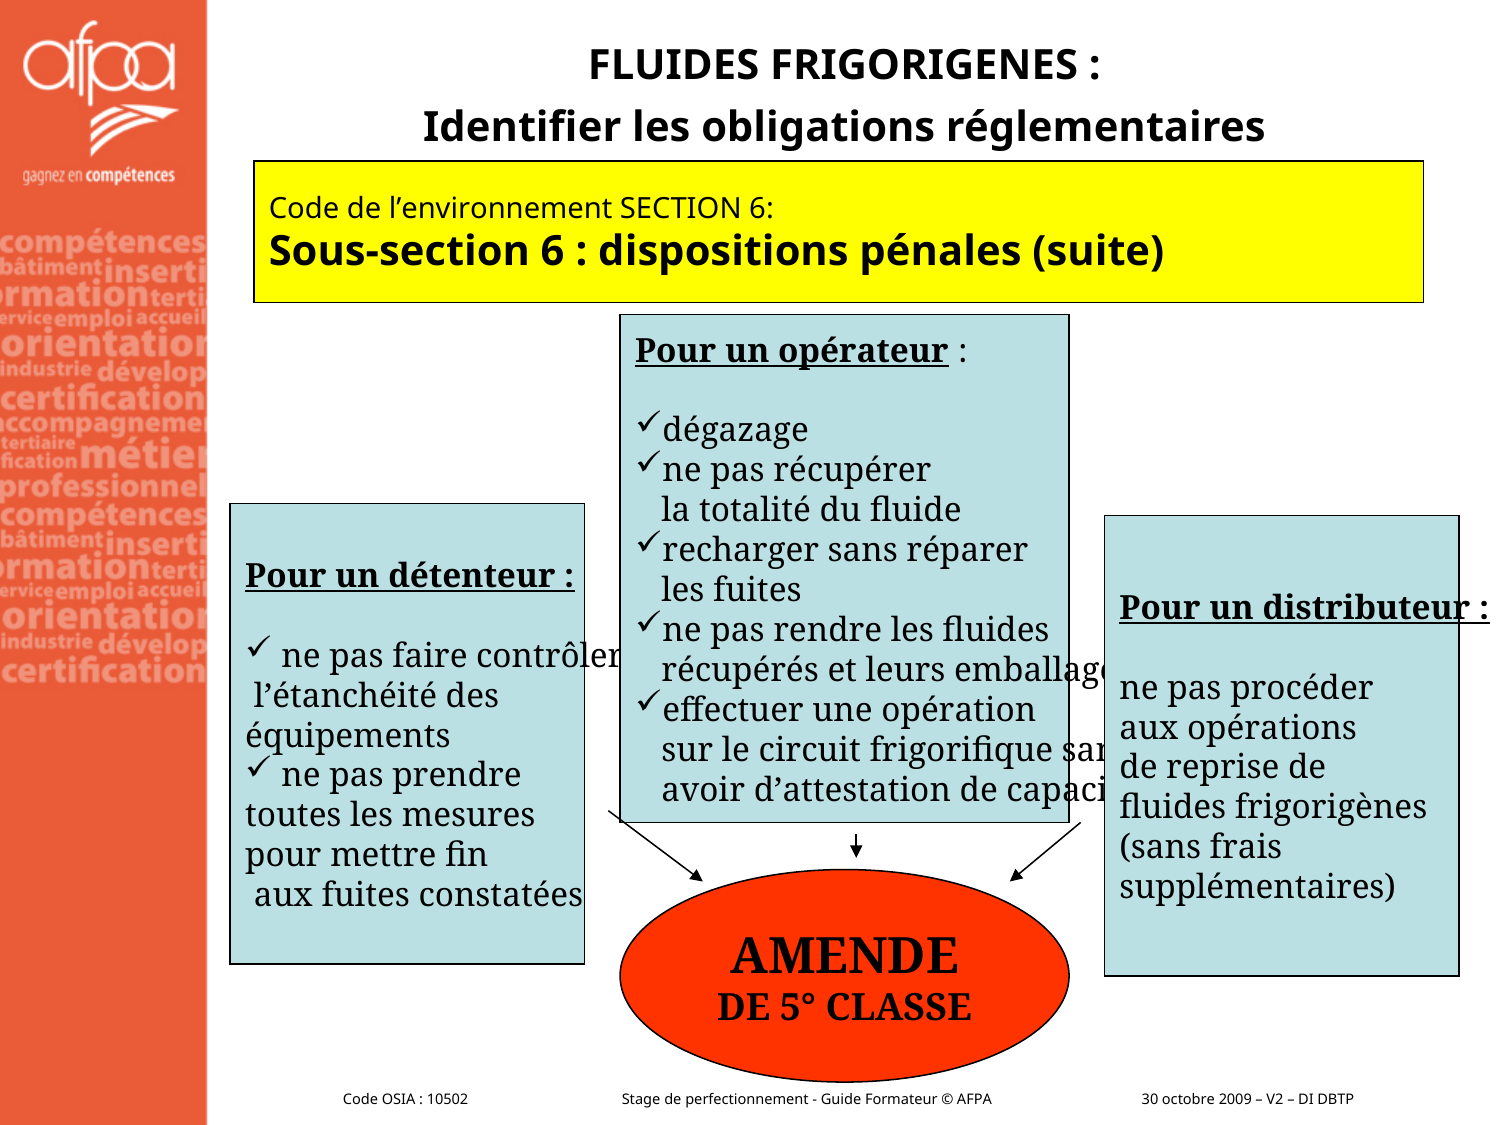

FLUIDES FRIGORIGENES :
Identifier les obligations réglementaires
Code de l’environnement SECTION 6:
Sous-section 6 : dispositions pénales (suite)
#
Pour un opérateur :
dégazage
ne pas récupérer
 la totalité du fluide
recharger sans réparer
 les fuites
ne pas rendre les fluides
 récupérés et leurs emballages
effectuer une opération
 sur le circuit frigorifique sans
 avoir d’attestation de capacité
Pour un détenteur :
 ne pas faire contrôler
 l’étanchéité des
équipements
 ne pas prendre
toutes les mesures
pour mettre fin
 aux fuites constatées
Pour un distributeur :
ne pas procéder
aux opérations
de reprise de
fluides frigorigènes
(sans frais
supplémentaires)
AMENDE
DE 5° CLASSE